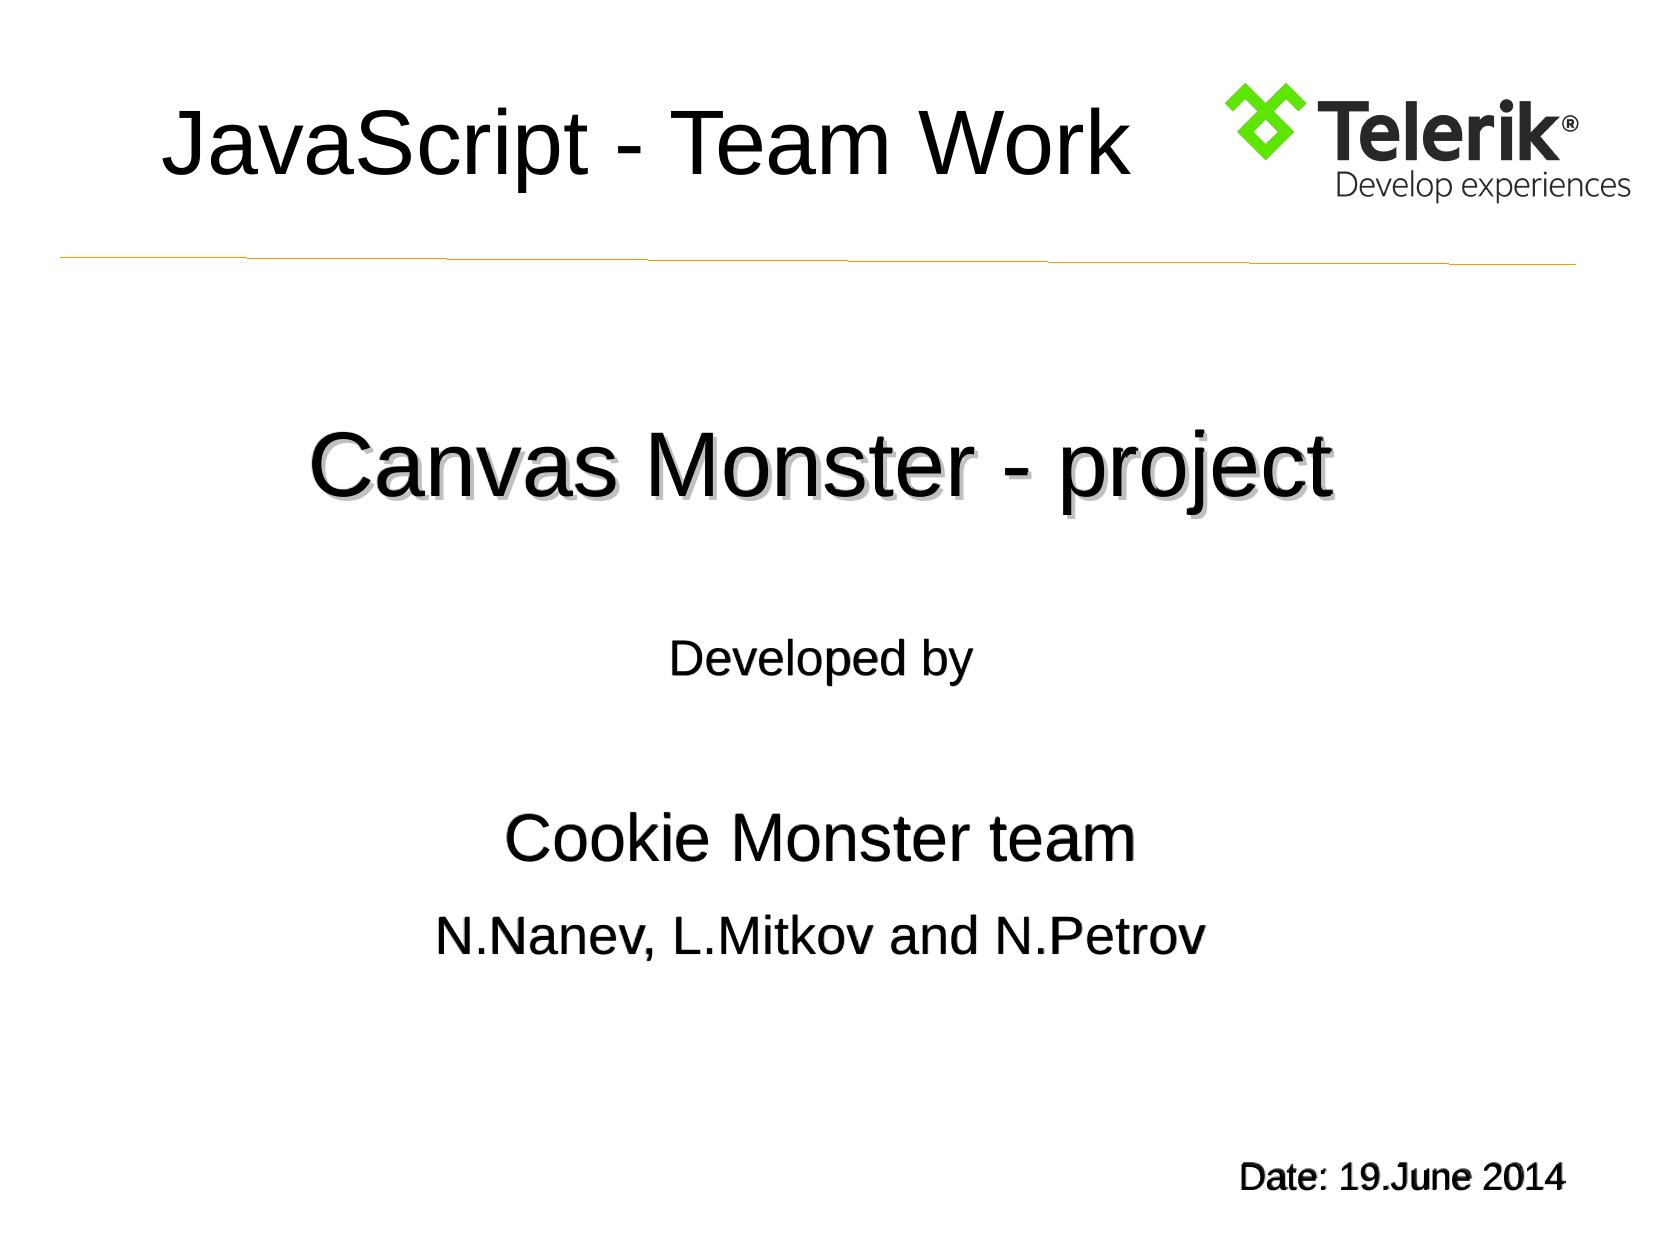

# JavaScript - Team Work
Canvas Monster - project
Developed by
Cookie Monster team
N.Nanev, L.Mitkov and N.Petrov
Date: 19.June 2014